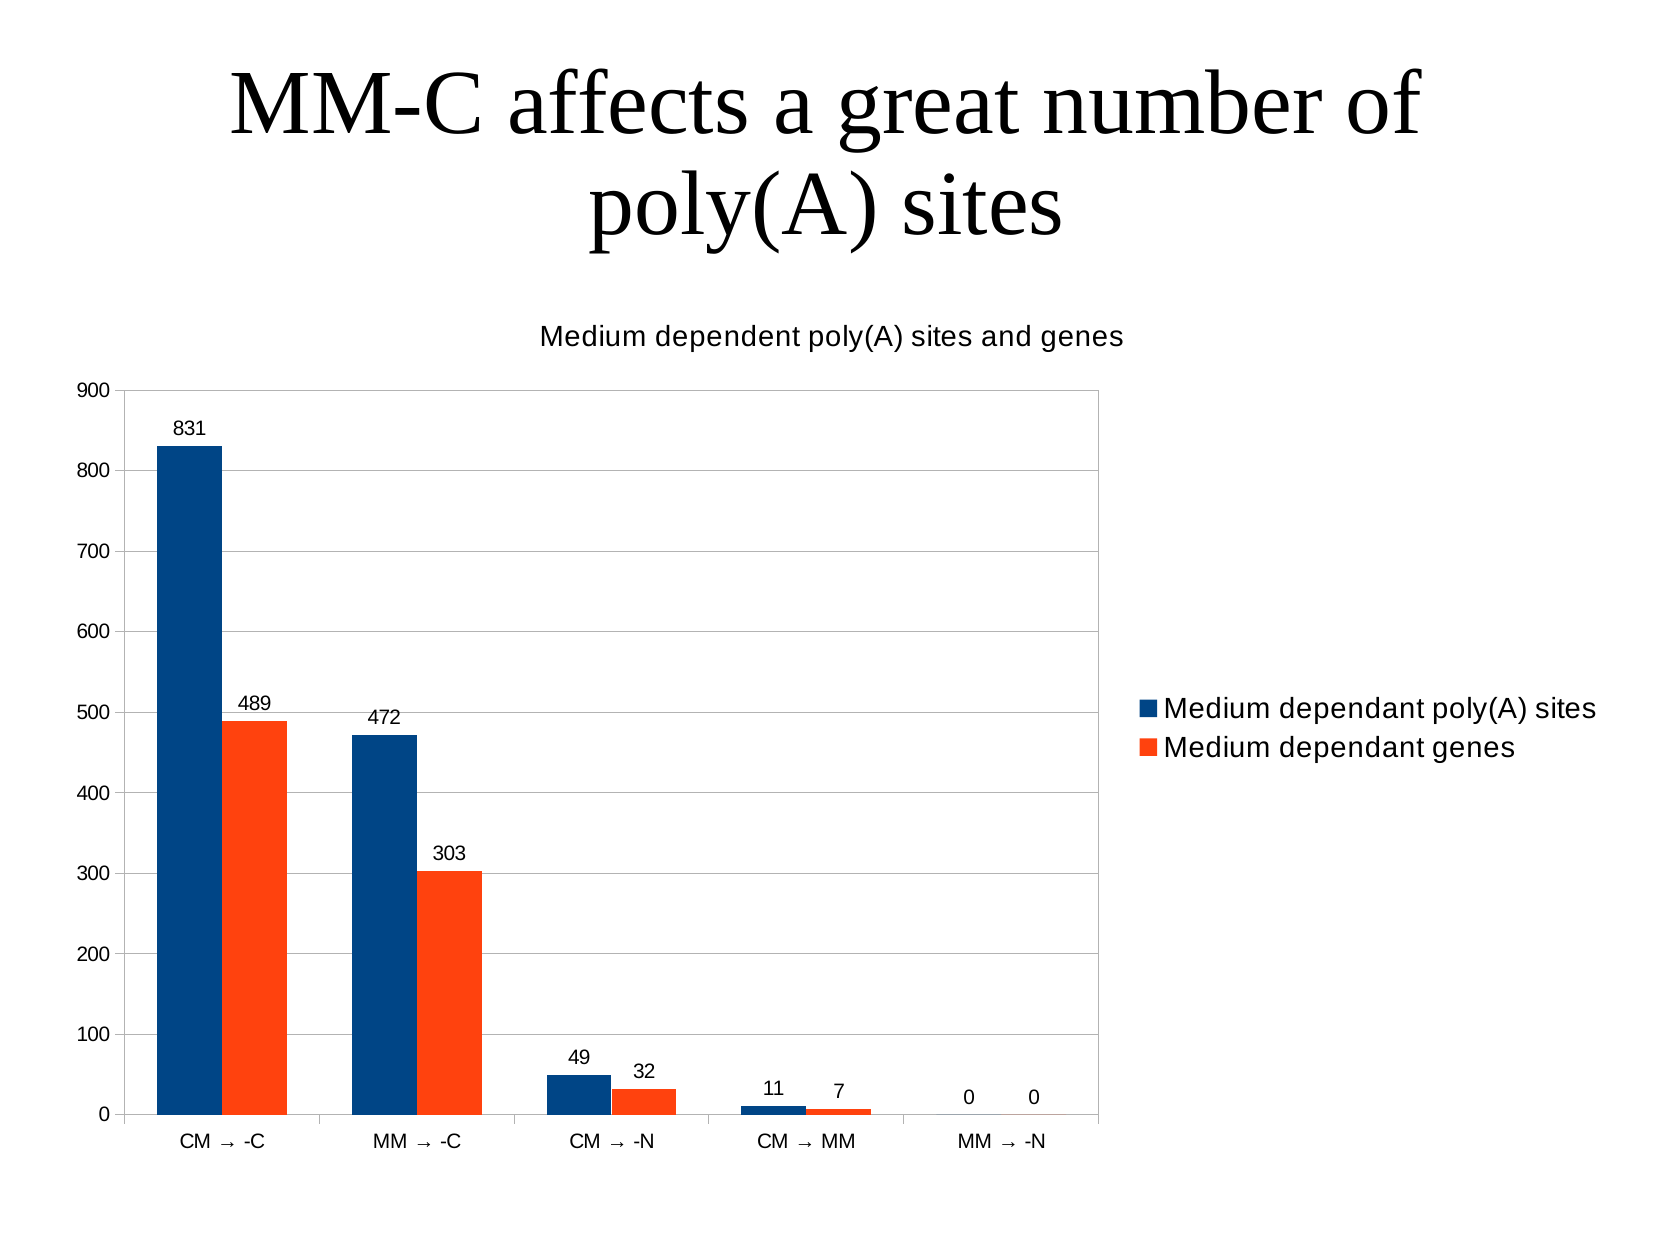

# MM-C affects a great number of poly(A) sites
### Chart: Medium dependent poly(A) sites and genes
| Category | Medium dependant poly(A) sites | Medium dependant genes |
|---|---|---|
| CM → -C | 831.0 | 489.0 |
| MM → -C | 472.0 | 303.0 |
| CM → -N | 49.0 | 32.0 |
| CM → MM | 11.0 | 7.0 |
| MM → -N | 0.0 | 0.0 |